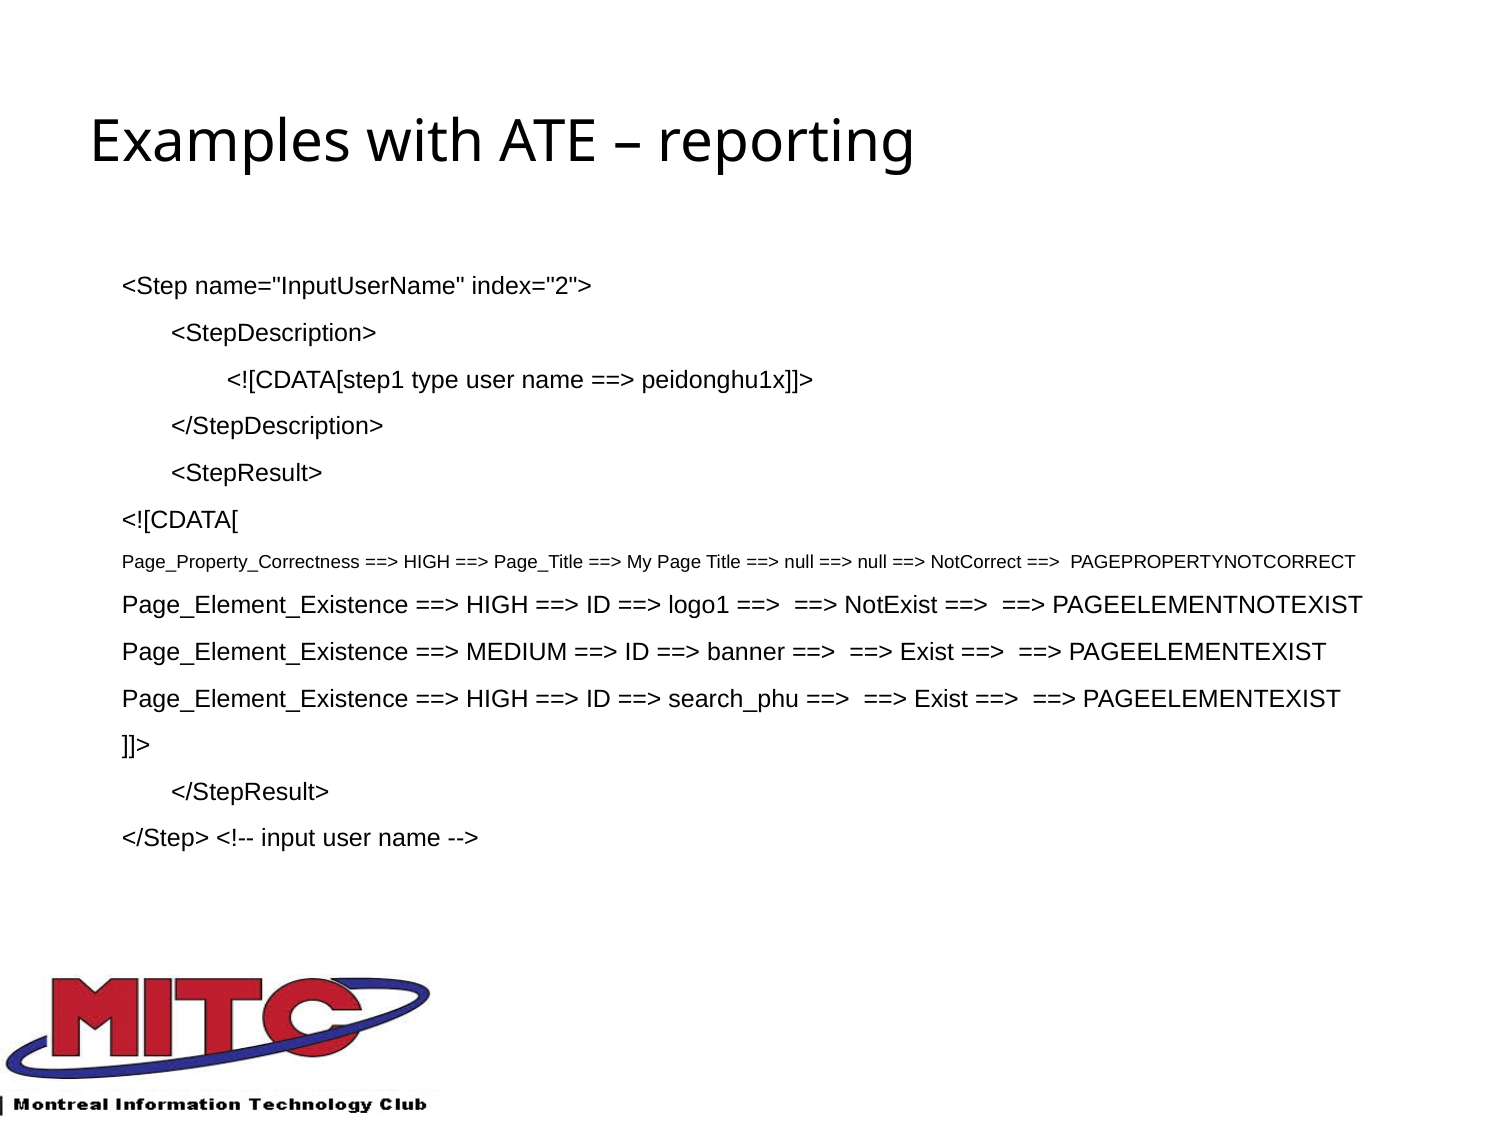

# Examples with ATE – reporting
<Step name="InputUserName" index="2">
 <StepDescription>
 <![CDATA[step1 type user name ==> peidonghu1x]]>
 </StepDescription>
 <StepResult>
<![CDATA[
Page_Property_Correctness ==> HIGH ==> Page_Title ==> My Page Title ==> null ==> null ==> NotCorrect ==> PAGEPROPERTYNOTCORRECT
Page_Element_Existence ==> HIGH ==> ID ==> logo1 ==> ==> NotExist ==> ==> PAGEELEMENTNOTEXIST
Page_Element_Existence ==> MEDIUM ==> ID ==> banner ==> ==> Exist ==> ==> PAGEELEMENTEXIST
Page_Element_Existence ==> HIGH ==> ID ==> search_phu ==> ==> Exist ==> ==> PAGEELEMENTEXIST
]]>
 </StepResult>
</Step> <!-- input user name -->